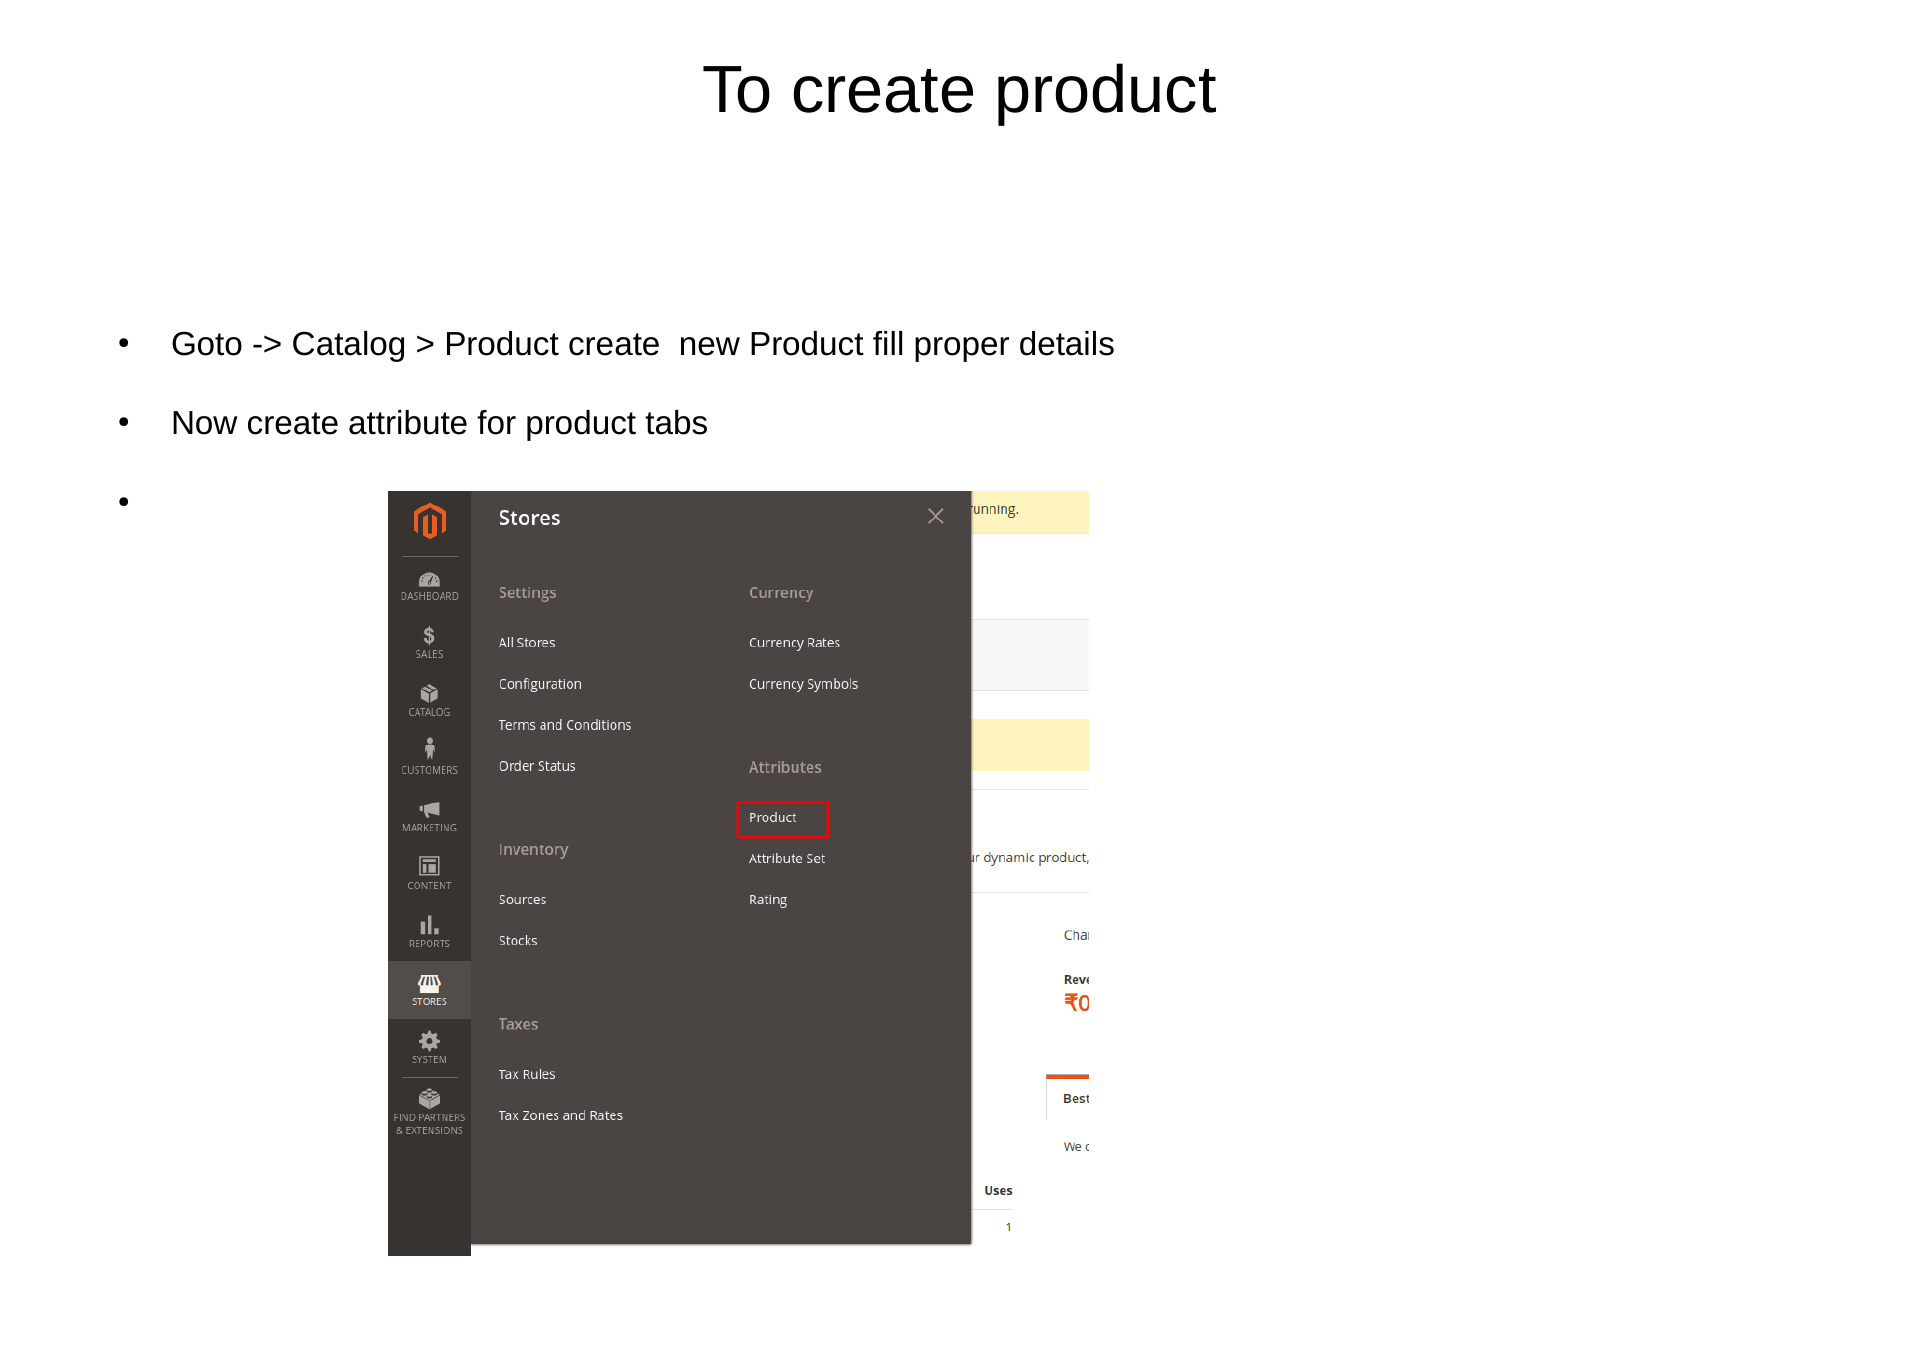

# To create product
Goto -> Catalog > Product create new Product fill proper details
Now create attribute for product tabs